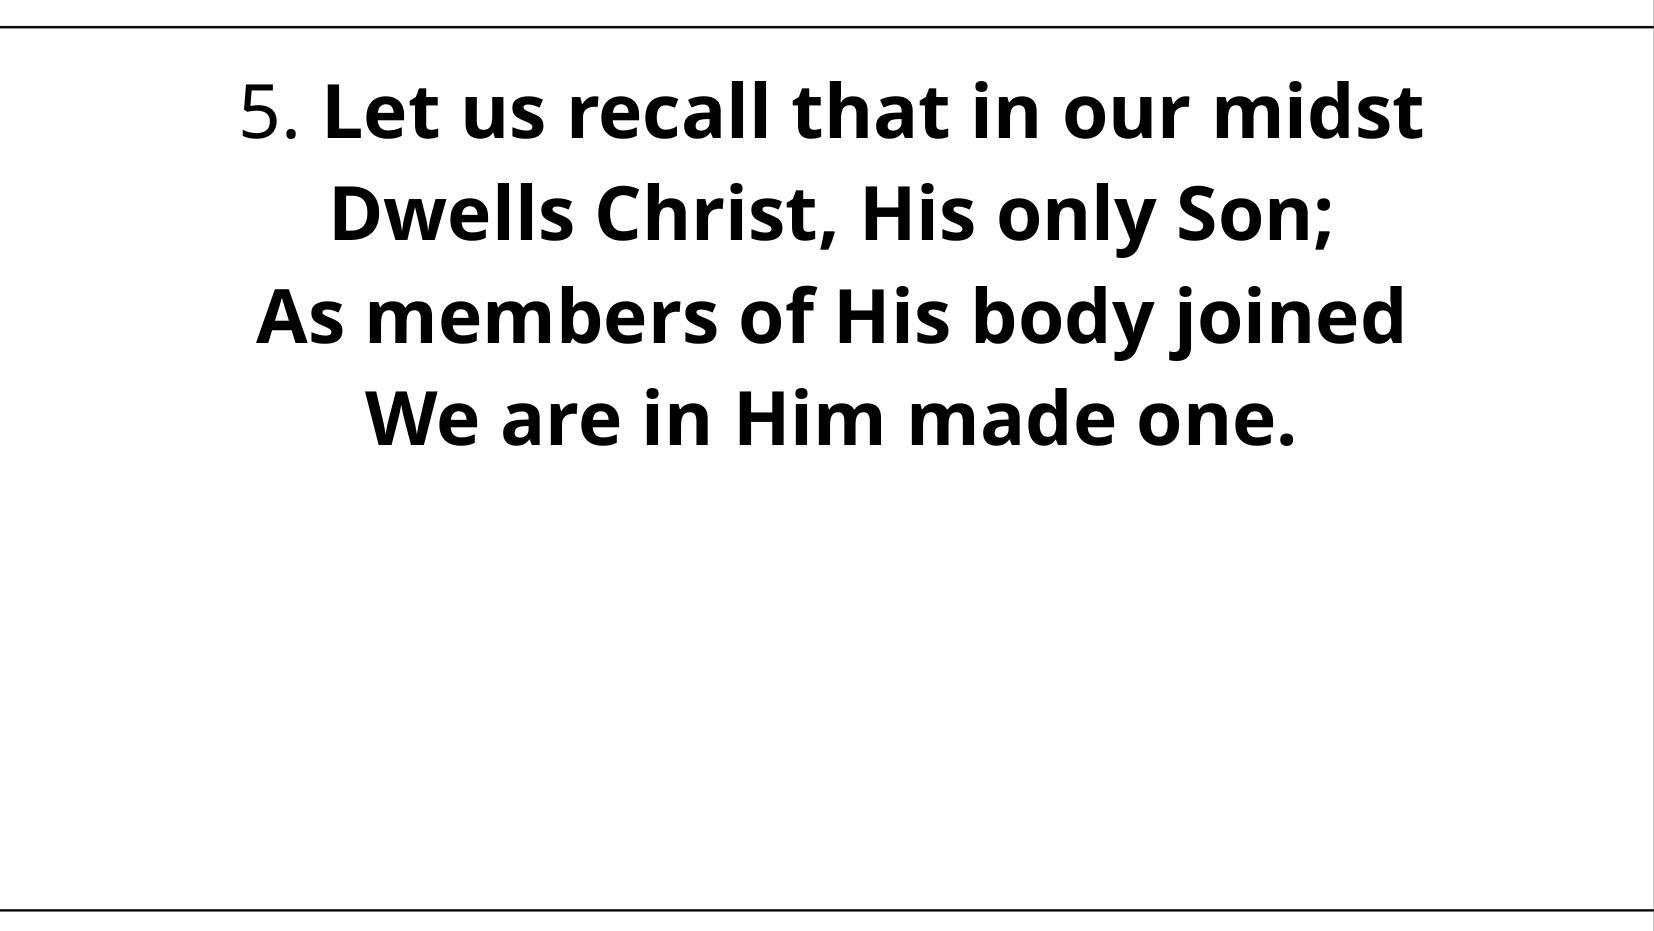

5. Let us recall that in our midst
Dwells Christ, His only Son;
As members of His body joined
We are in Him made one.